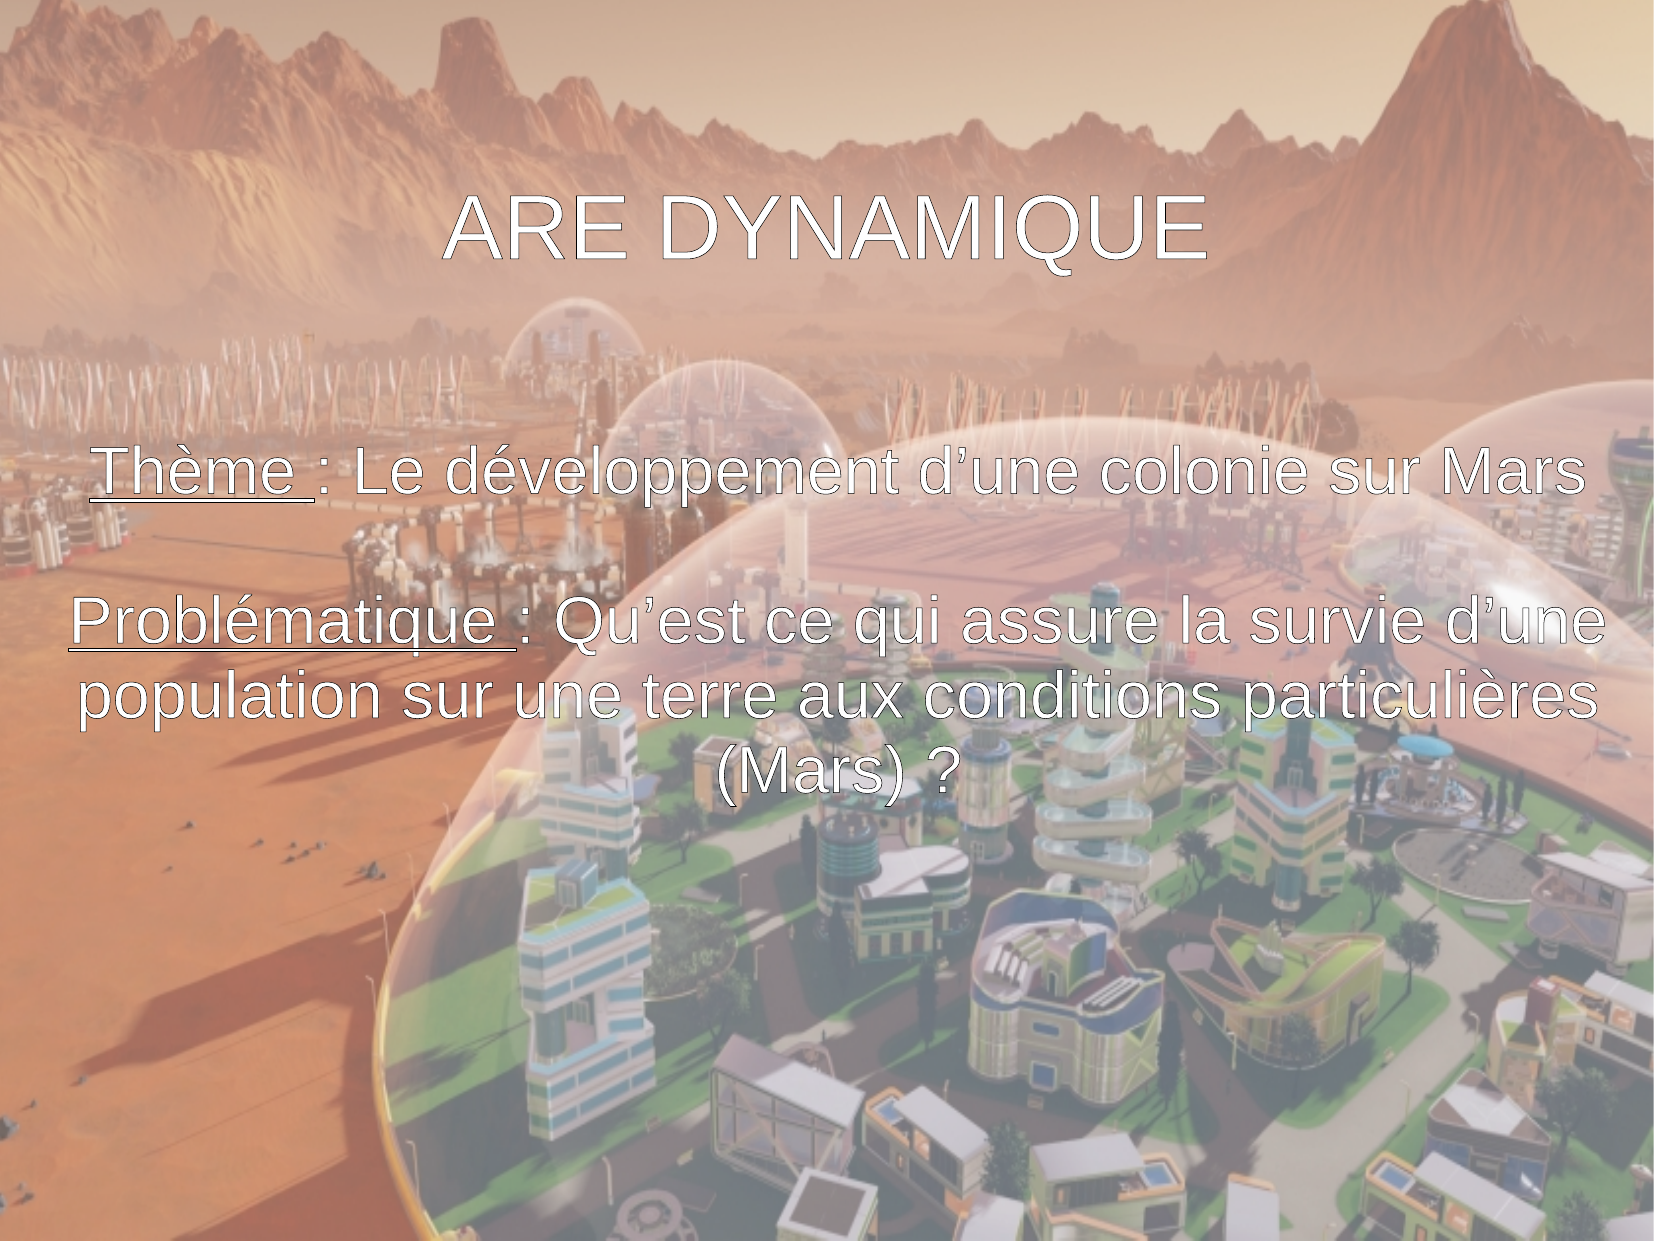

# ARE DYNAMIQUE
Thème : Le développement d’une colonie sur Mars
Problématique : Qu’est ce qui assure la survie d’une population sur une terre aux conditions particulières (Mars) ?